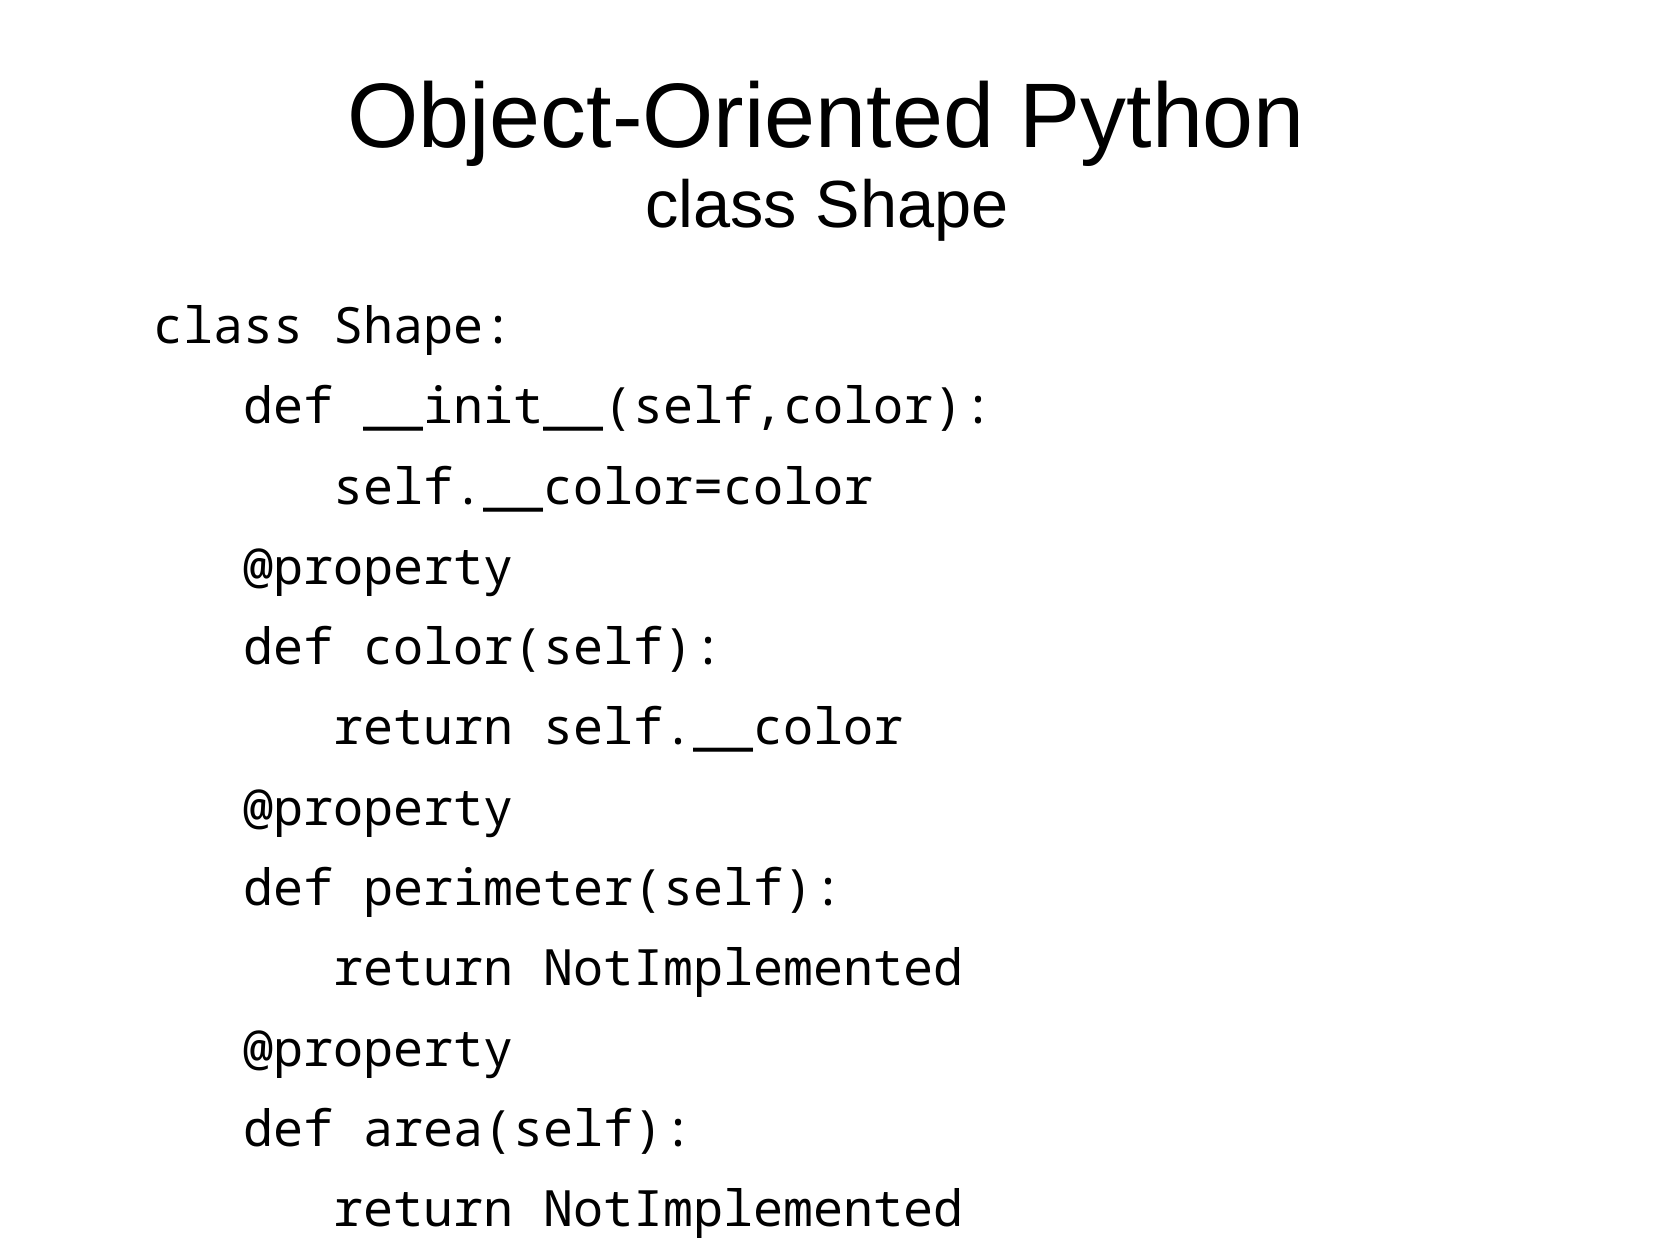

# Object-Oriented Python class Shape
class Shape:
 def __init__(self,color):
 self.__color=color
 @property
 def color(self):
 return self.__color
 @property
 def perimeter(self):
 return NotImplemented
 @property
 def area(self):
 return NotImplemented